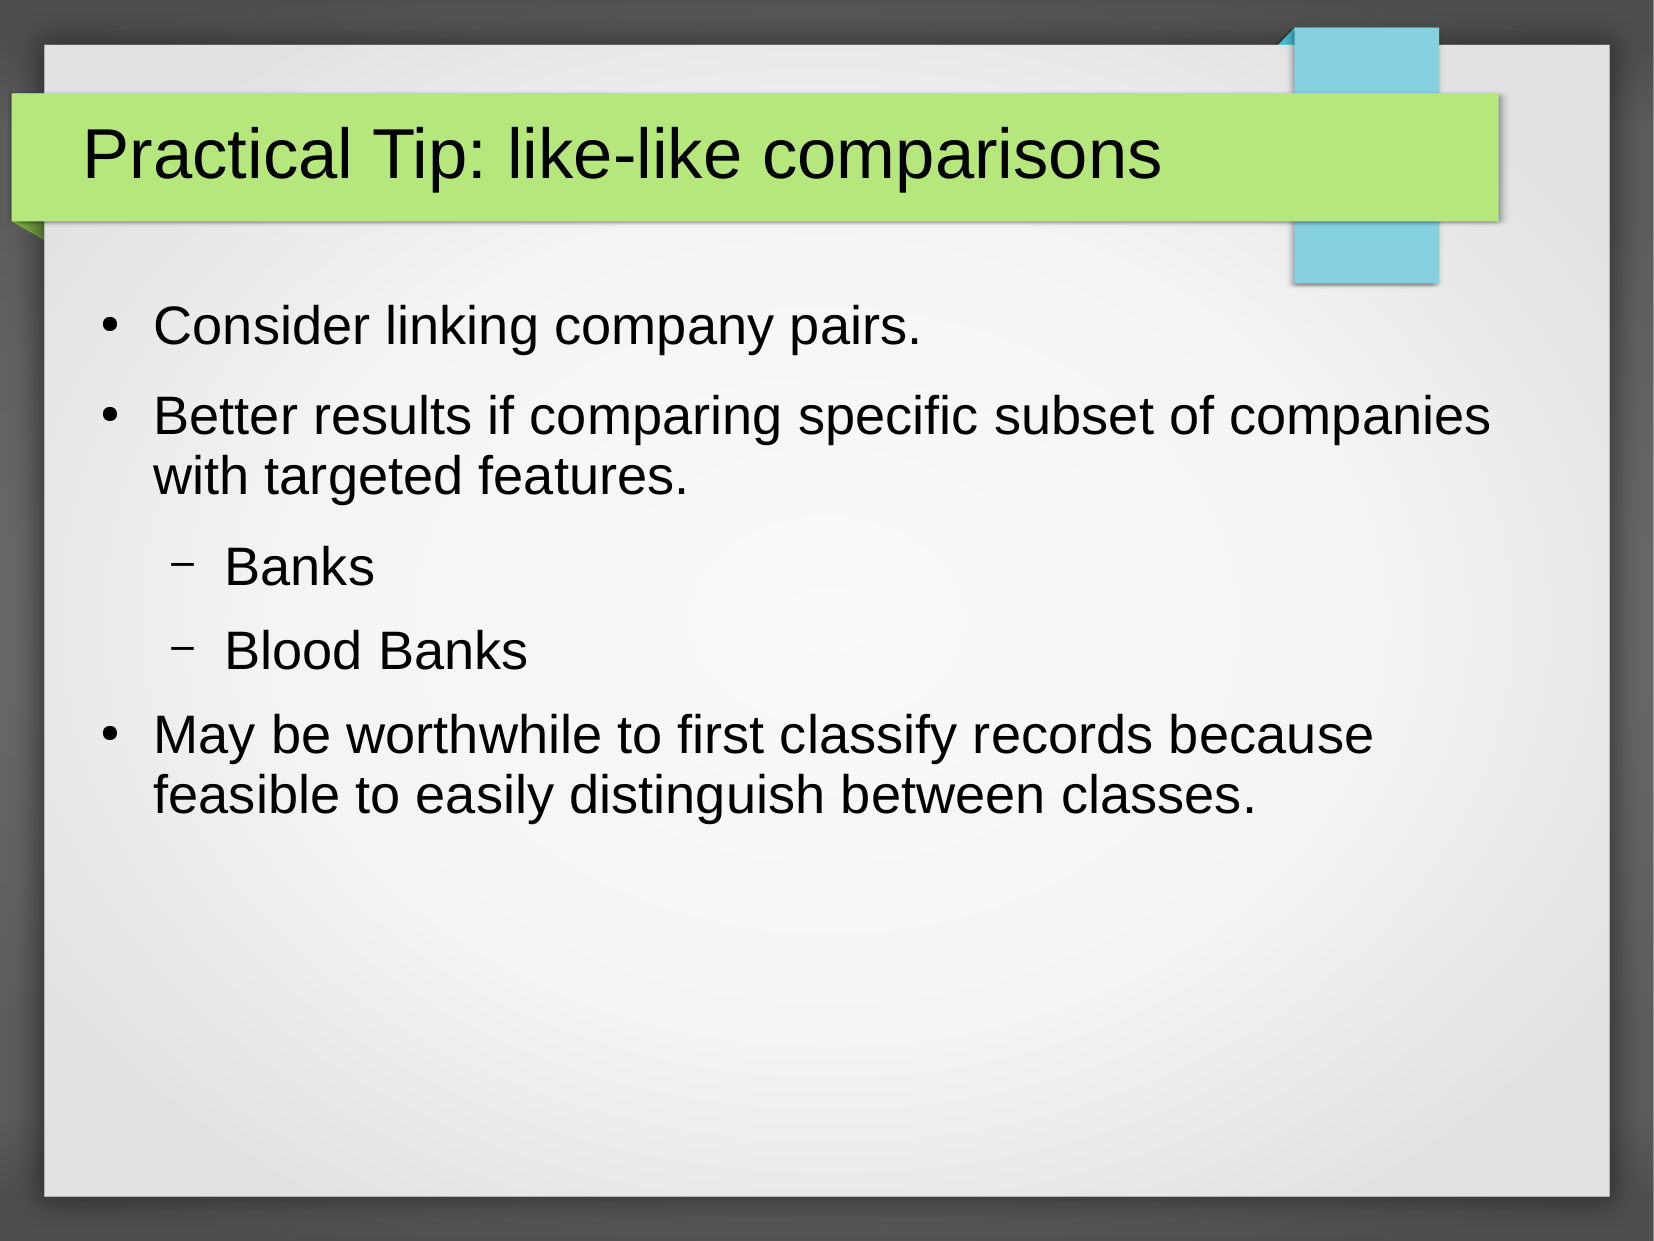

# Practical Tip: like-like comparisons
Consider linking company pairs.
Better results if comparing specific subset of companies with targeted features.
Banks
Blood Banks
May be worthwhile to first classify records because feasible to easily distinguish between classes.